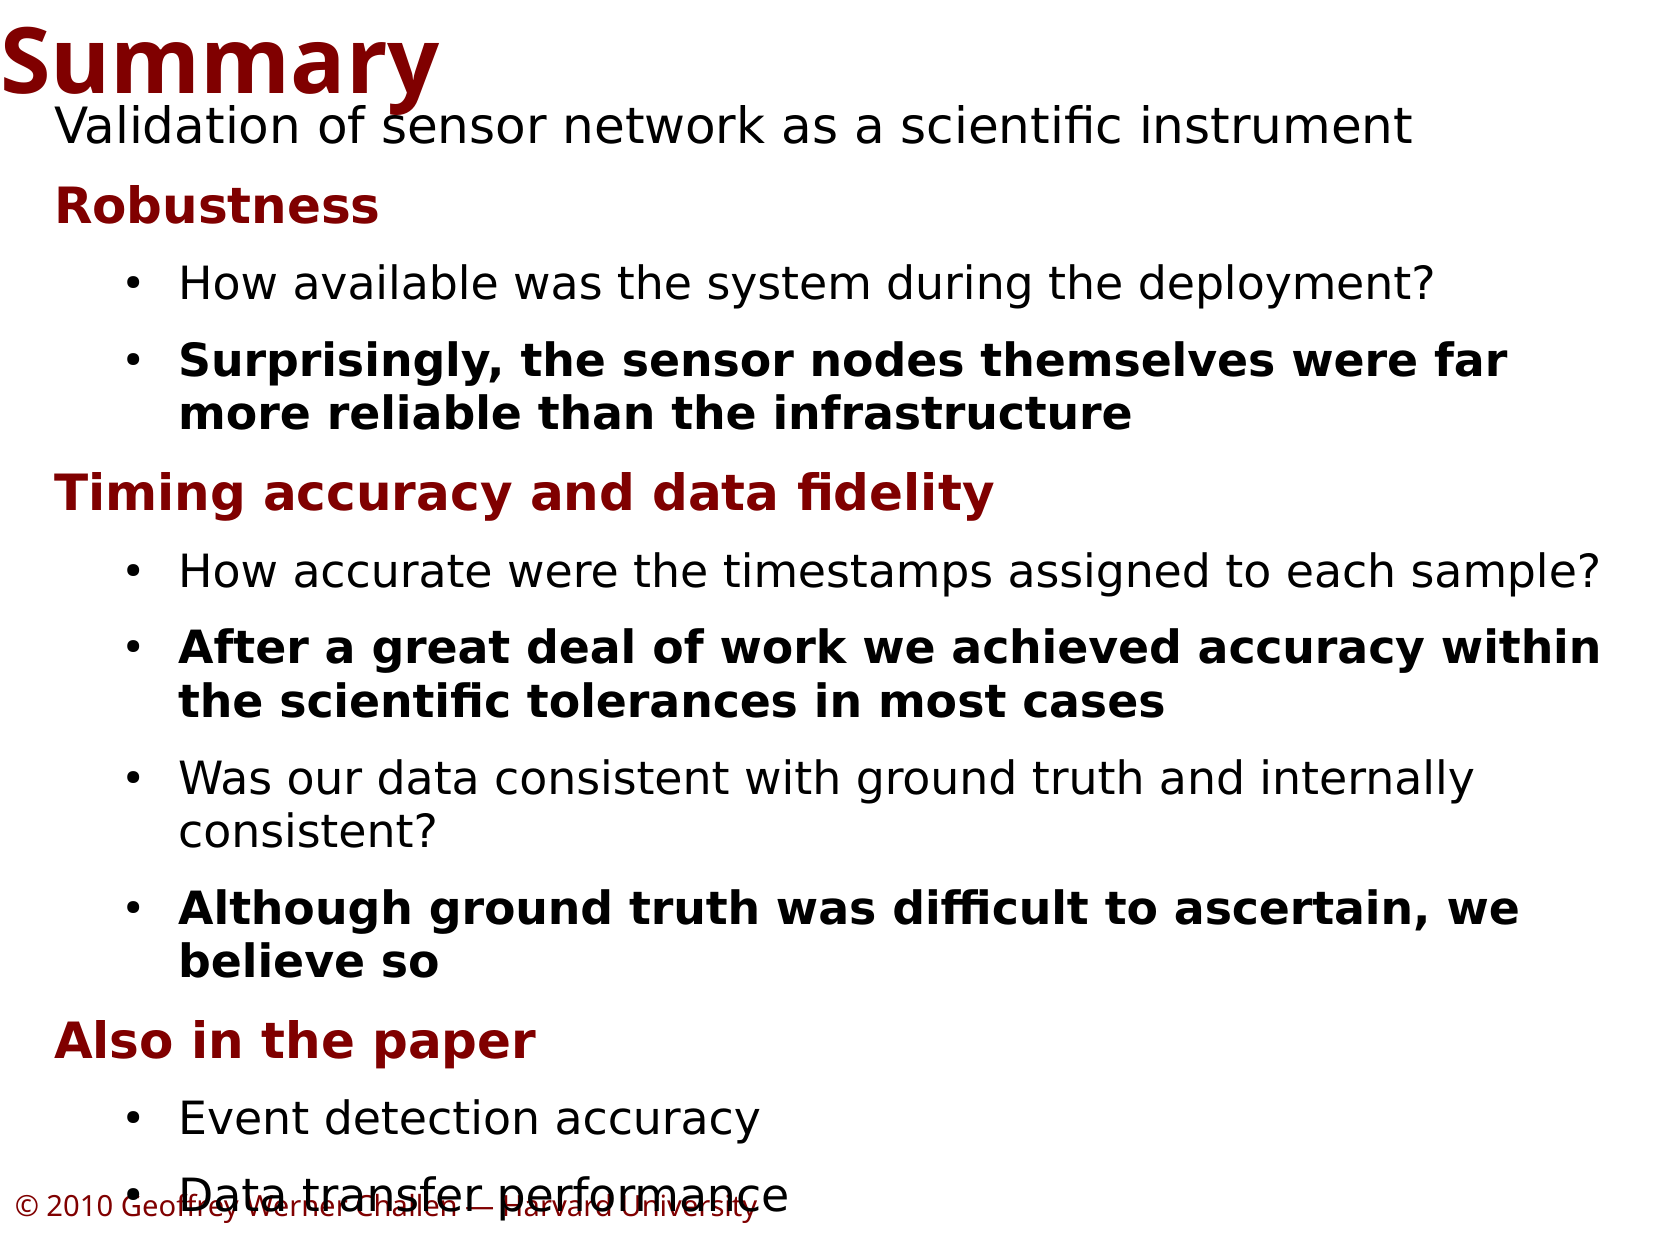

# Summary
Validation of sensor network as a scientific instrument
Robustness
How available was the system during the deployment?
Surprisingly, the sensor nodes themselves were far more reliable than the infrastructure
Timing accuracy and data fidelity
How accurate were the timestamps assigned to each sample?
After a great deal of work we achieved accuracy within the scientific tolerances in most cases
Was our data consistent with ground truth and internally consistent?
Although ground truth was difficult to ascertain, we believe so
Also in the paper
Event detection accuracy
Data transfer performance